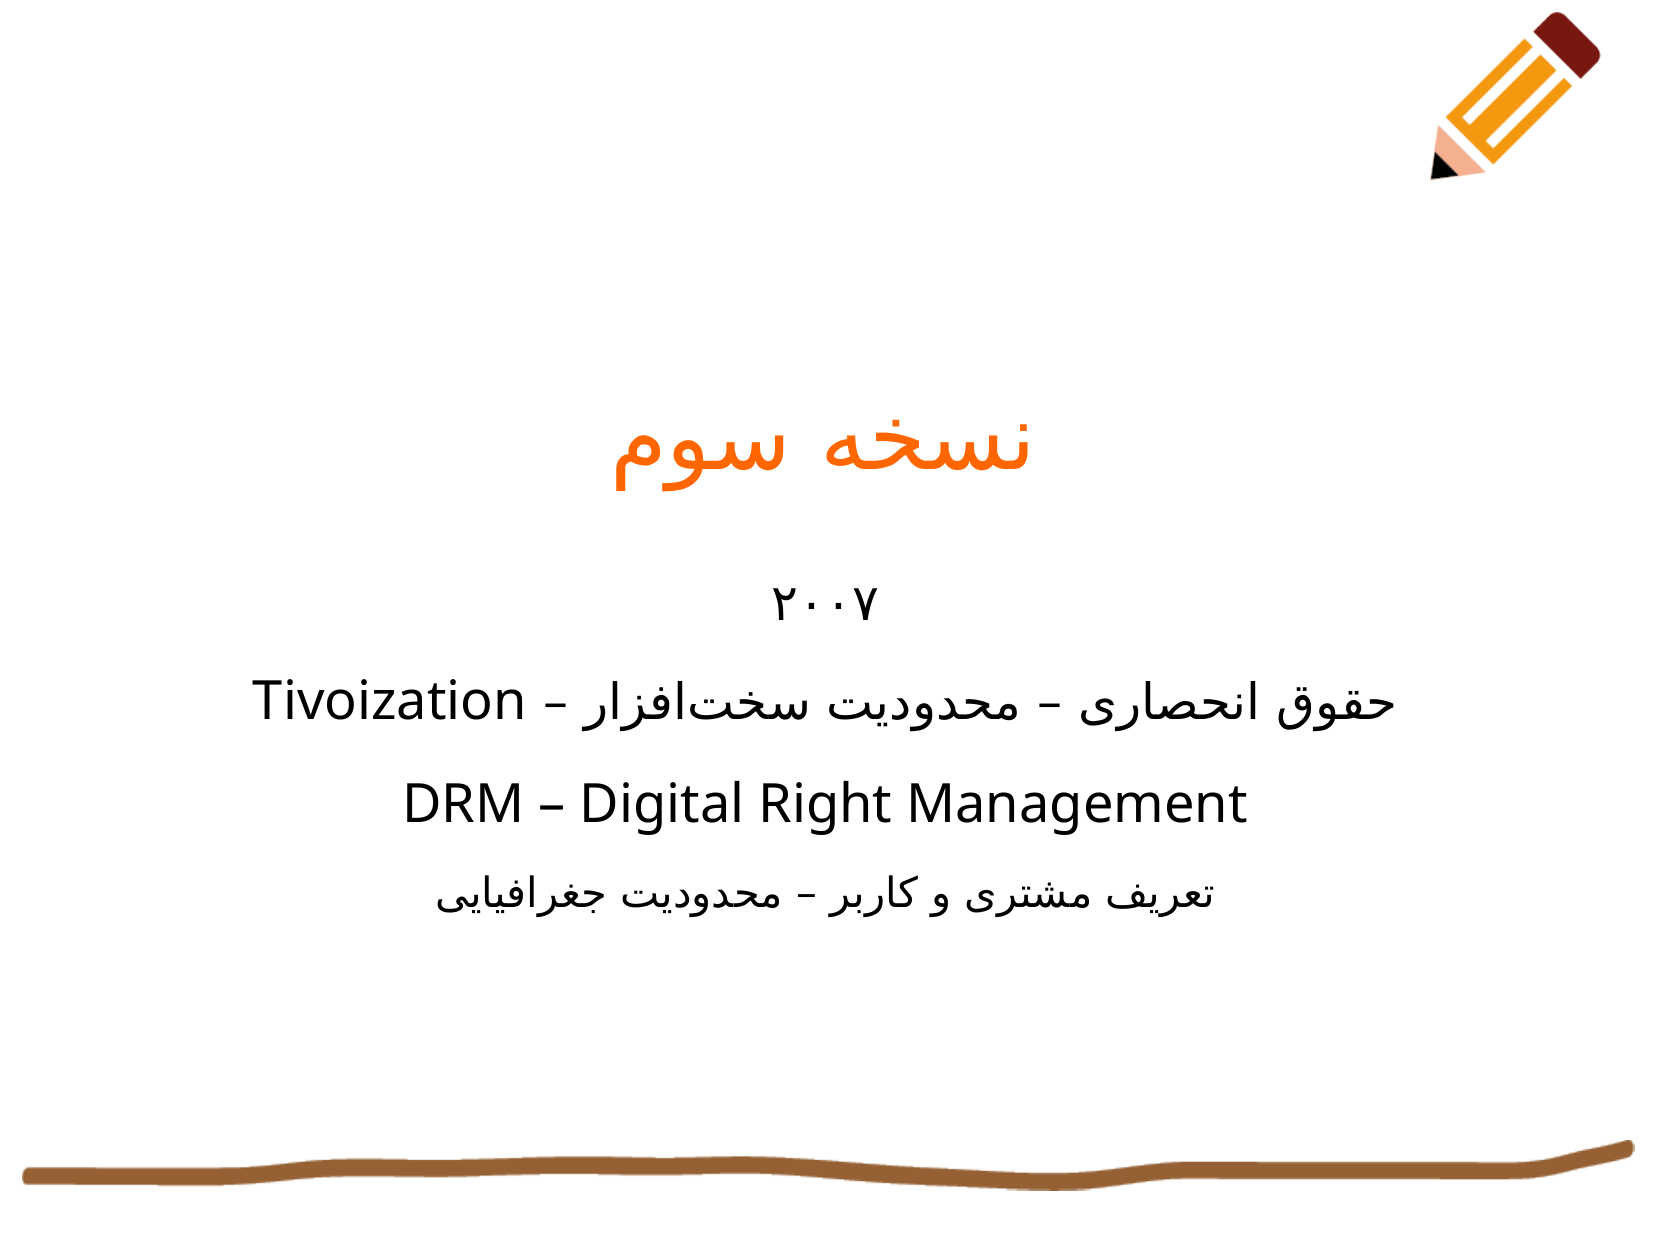

# نسخه سوم
۲۰۰۷
حقوق انحصاری – محدودیت سخت‌افزار – Tivoization
DRM – Digital Right Management
تعریف مشتری و کاربر – محدودیت جغرافیایی